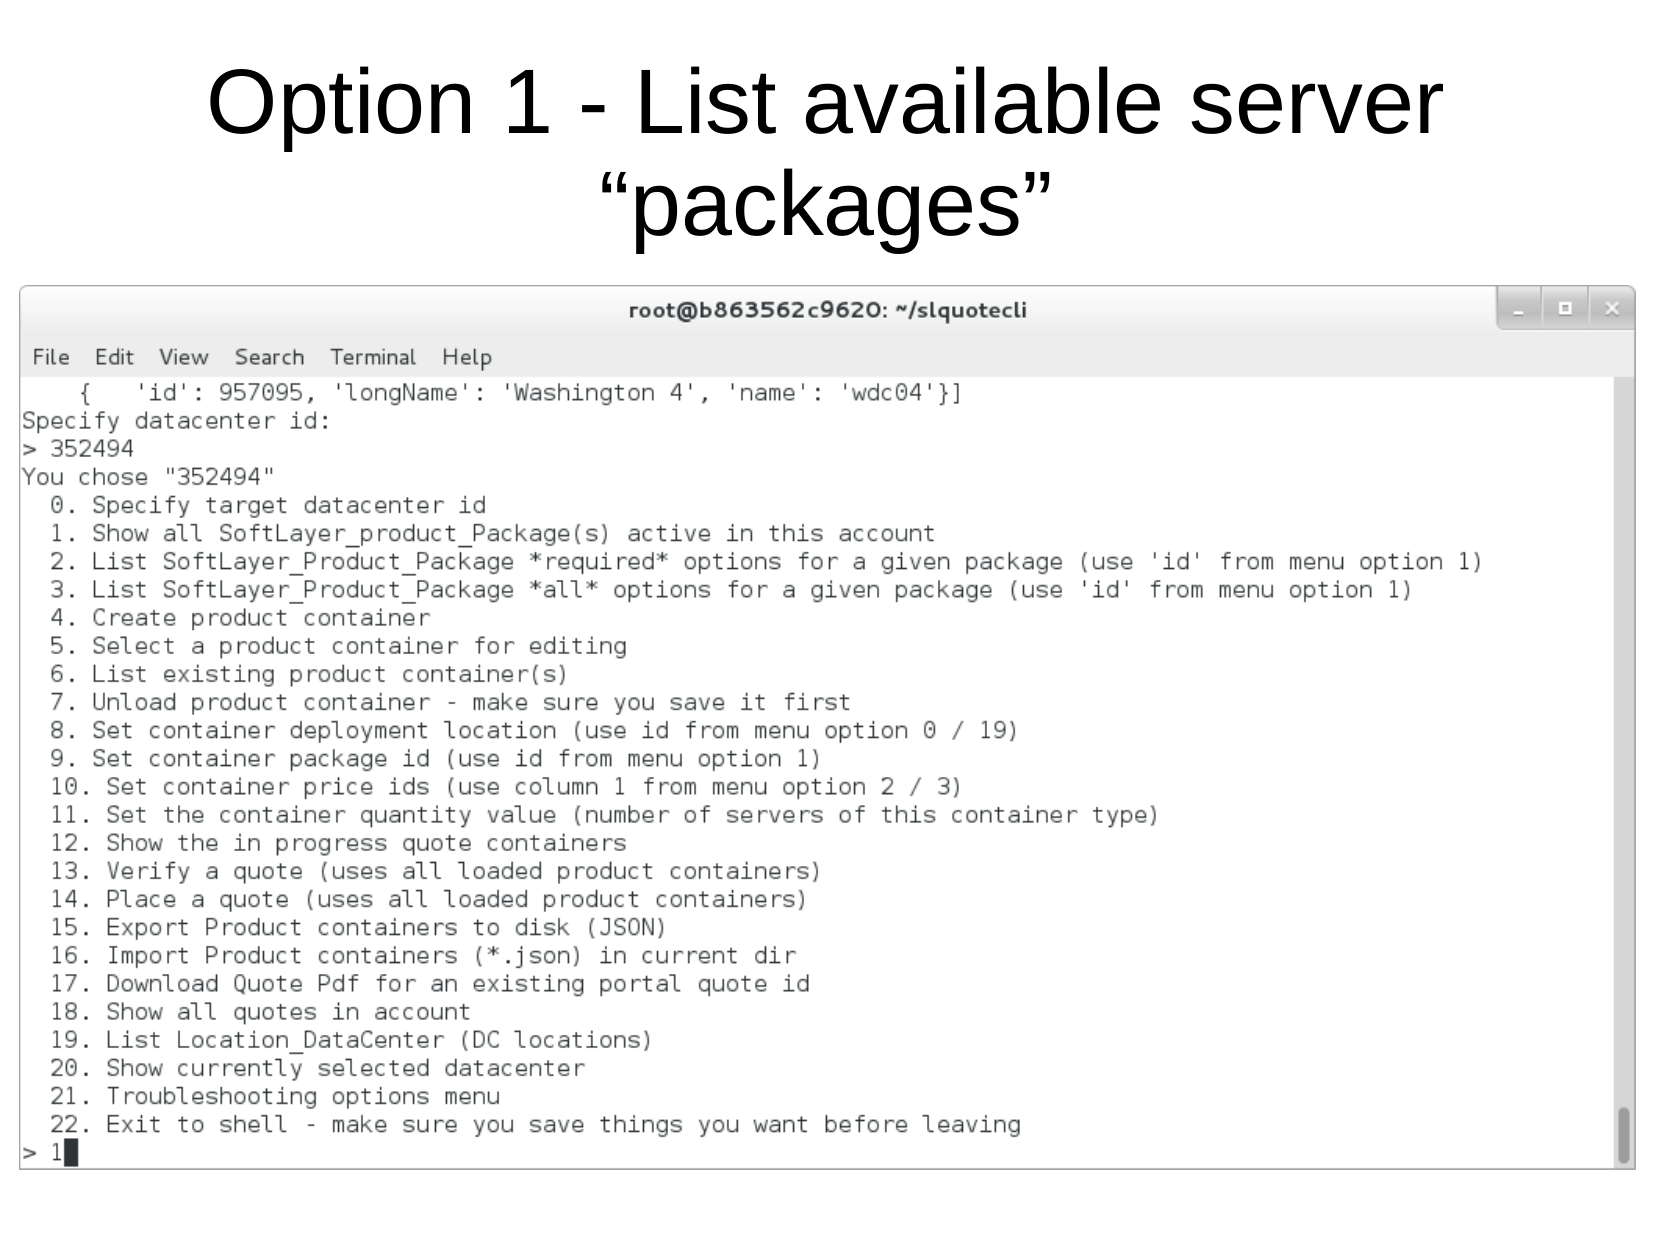

# Option 1 - List available server “packages”